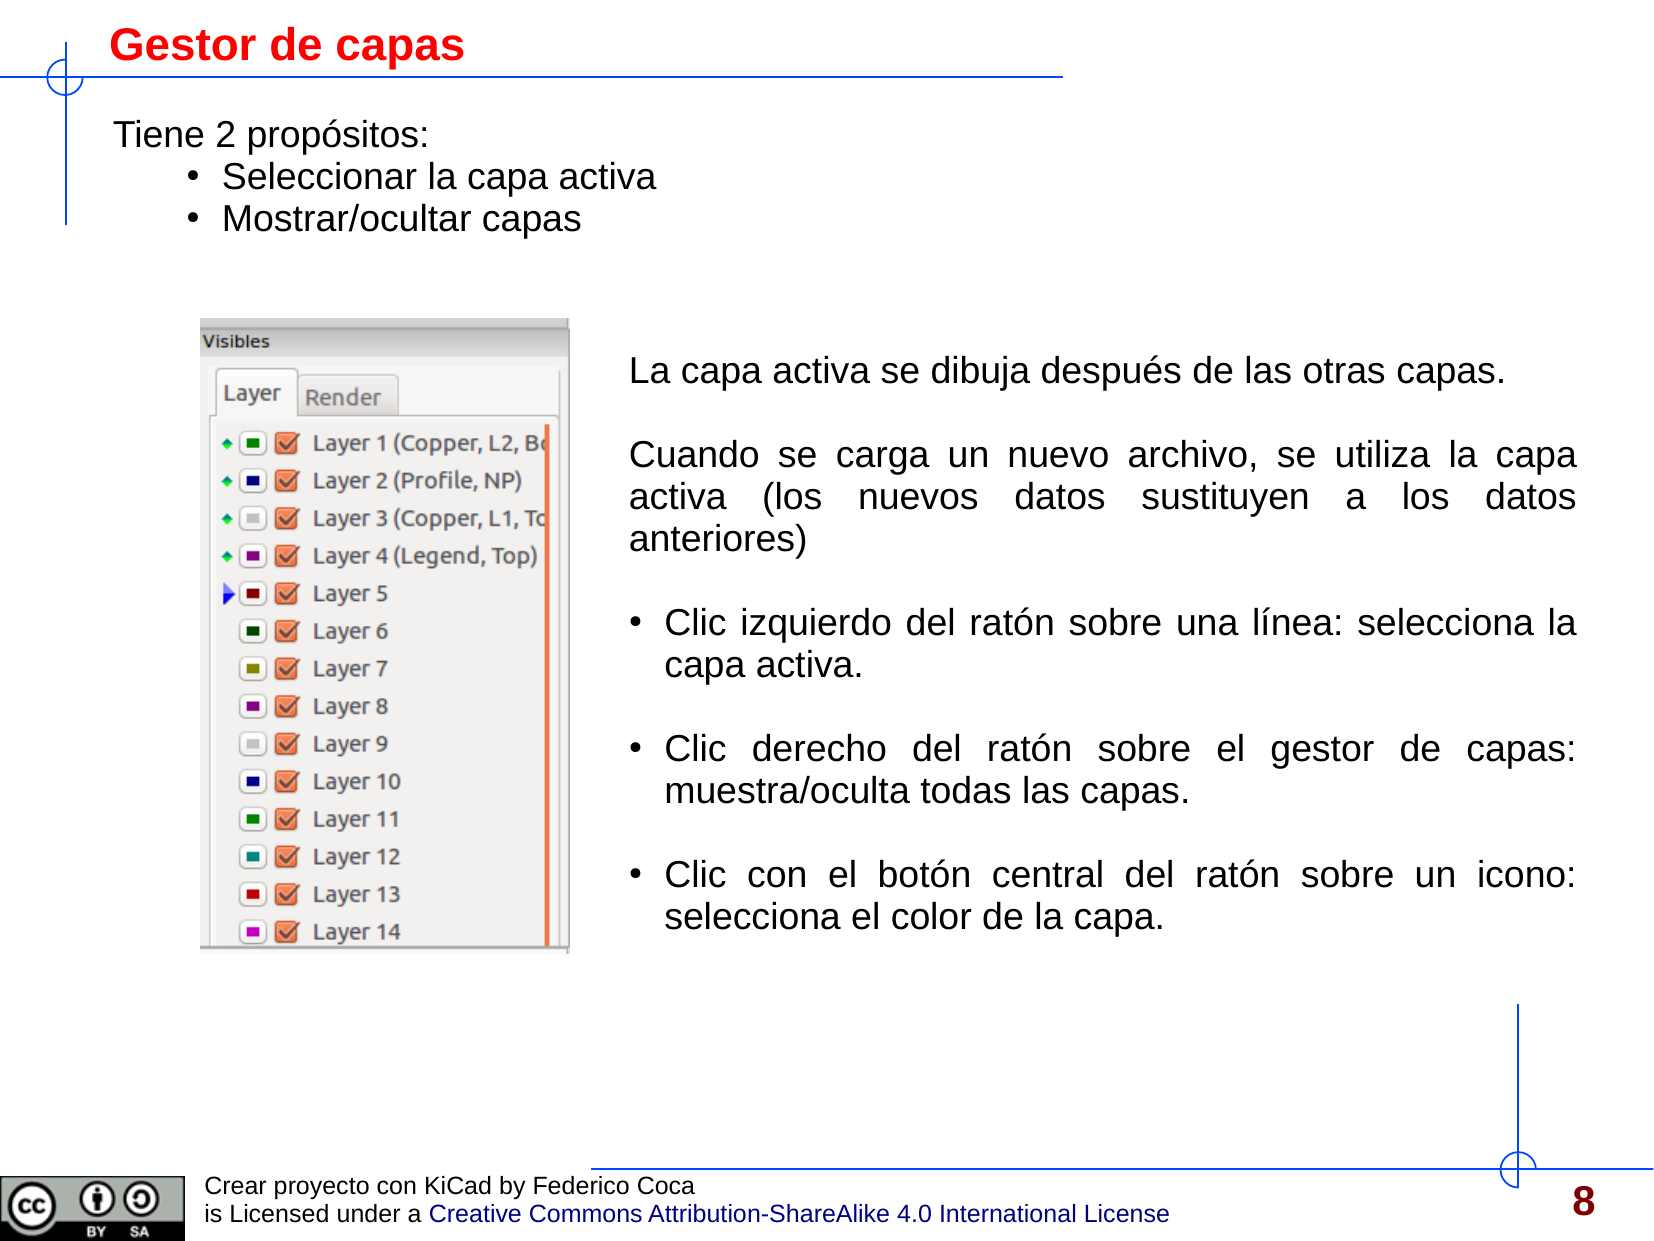

Gestor de capas
Tiene 2 propósitos:
Seleccionar la capa activa
Mostrar/ocultar capas
La capa activa se dibuja después de las otras capas.
Cuando se carga un nuevo archivo, se utiliza la capa activa (los nuevos datos sustituyen a los datos anteriores)
Clic izquierdo del ratón sobre una línea: selecciona la capa activa.
Clic derecho del ratón sobre el gestor de capas: muestra/oculta todas las capas.
Clic con el botón central del ratón sobre un icono: selecciona el color de la capa.
Crear proyecto con KiCad by Federico Coca
is Licensed under a Creative Commons Attribution-ShareAlike 4.0 International License